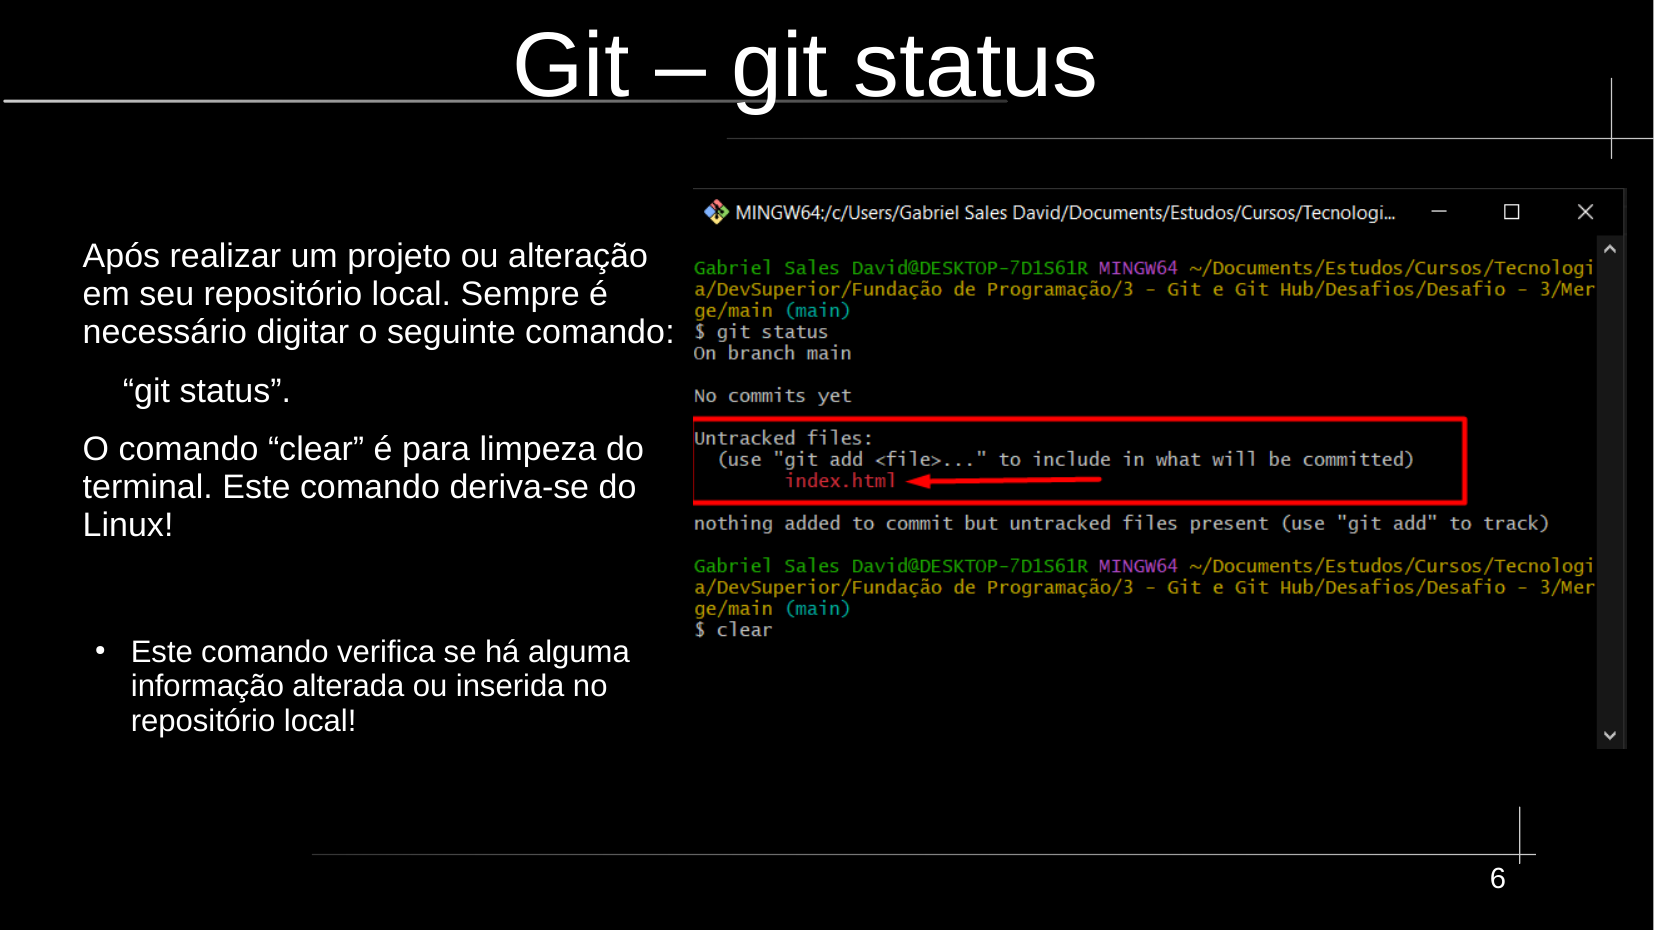

# Git – git status
Após realizar um projeto ou alteração em seu repositório local. Sempre é necessário digitar o seguinte comando:
“git status”.
O comando “clear” é para limpeza do terminal. Este comando deriva-se do Linux!
Este comando verifica se há alguma informação alterada ou inserida no repositório local!
6